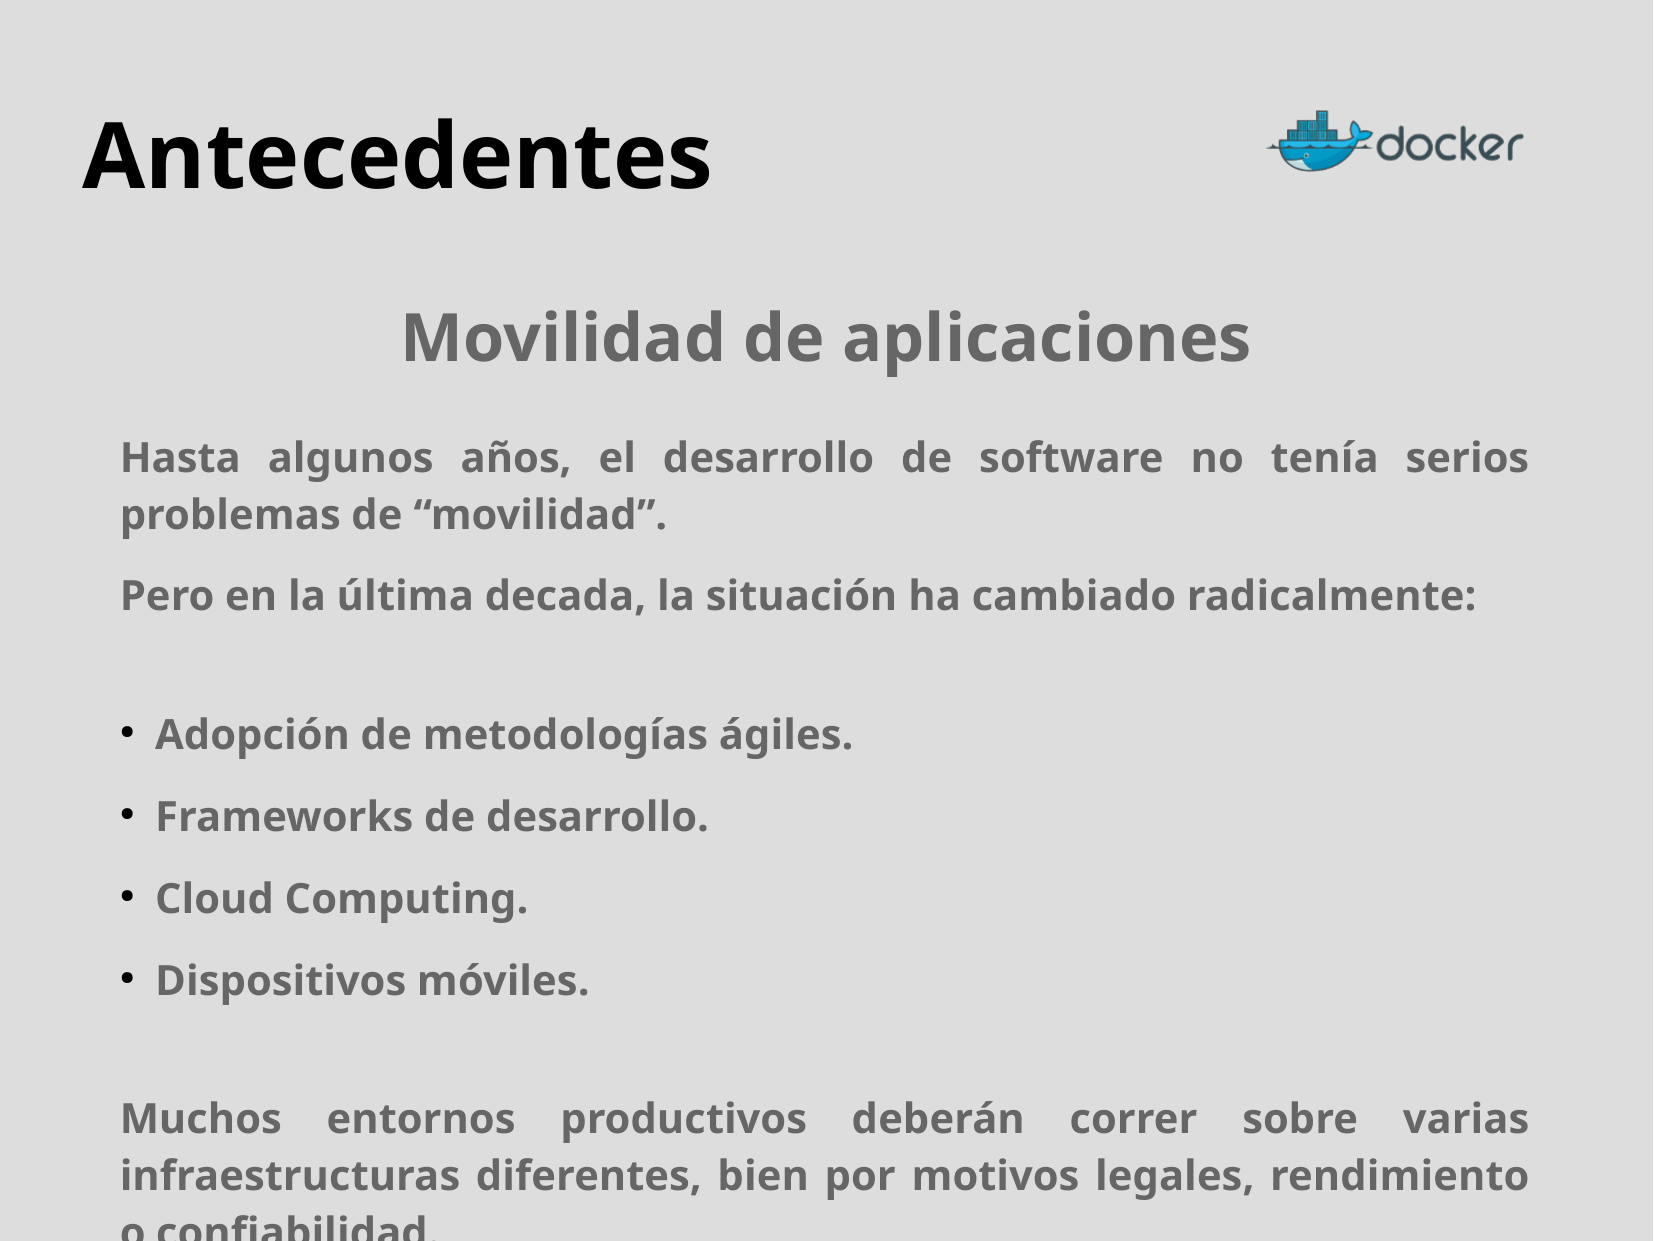

# Antecedentes
Movilidad de aplicaciones
Hasta algunos años, el desarrollo de software no tenía serios problemas de “movilidad”.
Pero en la última decada, la situación ha cambiado radicalmente:
Adopción de metodologías ágiles.
Frameworks de desarrollo.
Cloud Computing.
Dispositivos móviles.
Muchos entornos productivos deberán correr sobre varias infraestructuras diferentes, bien por motivos legales, rendimiento o confiabilidad.